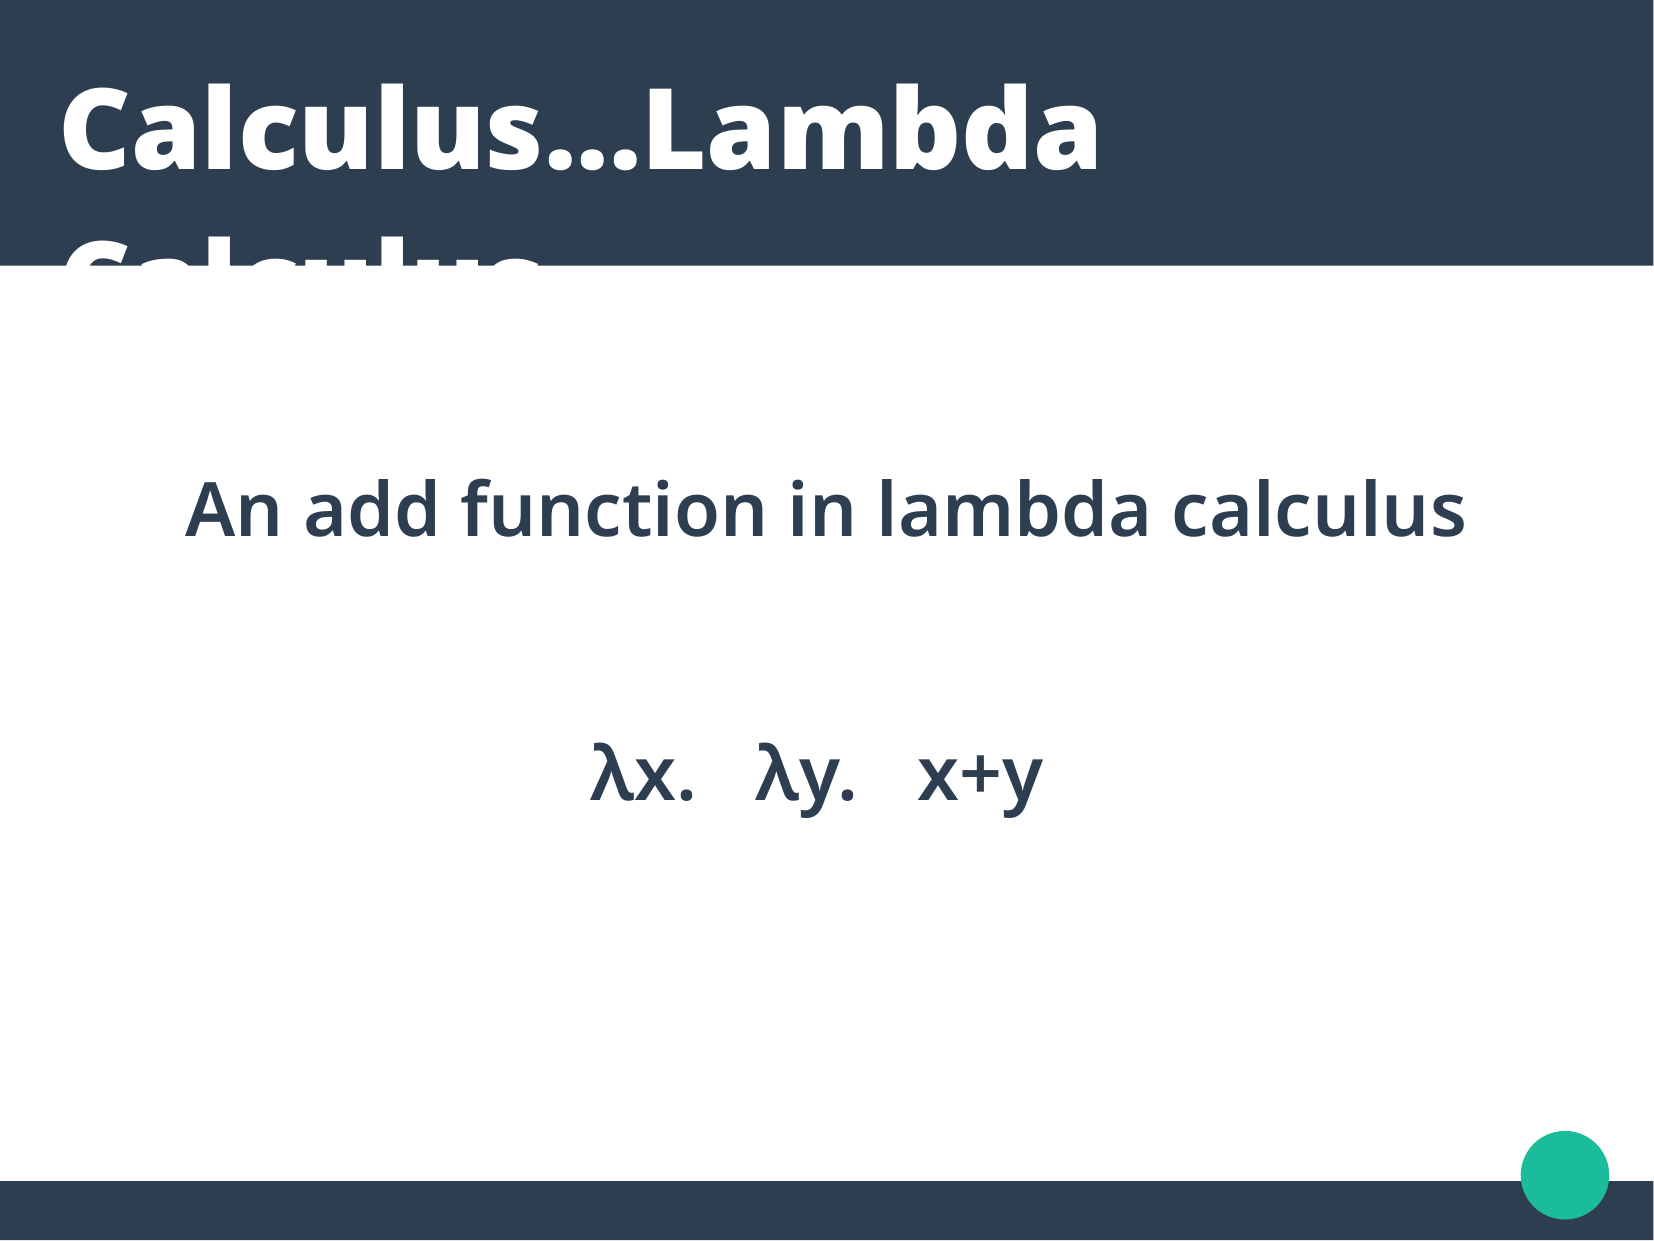

Calculus...Lambda Calculus.
# An add function in lambda calculus
λx. λy. x+y